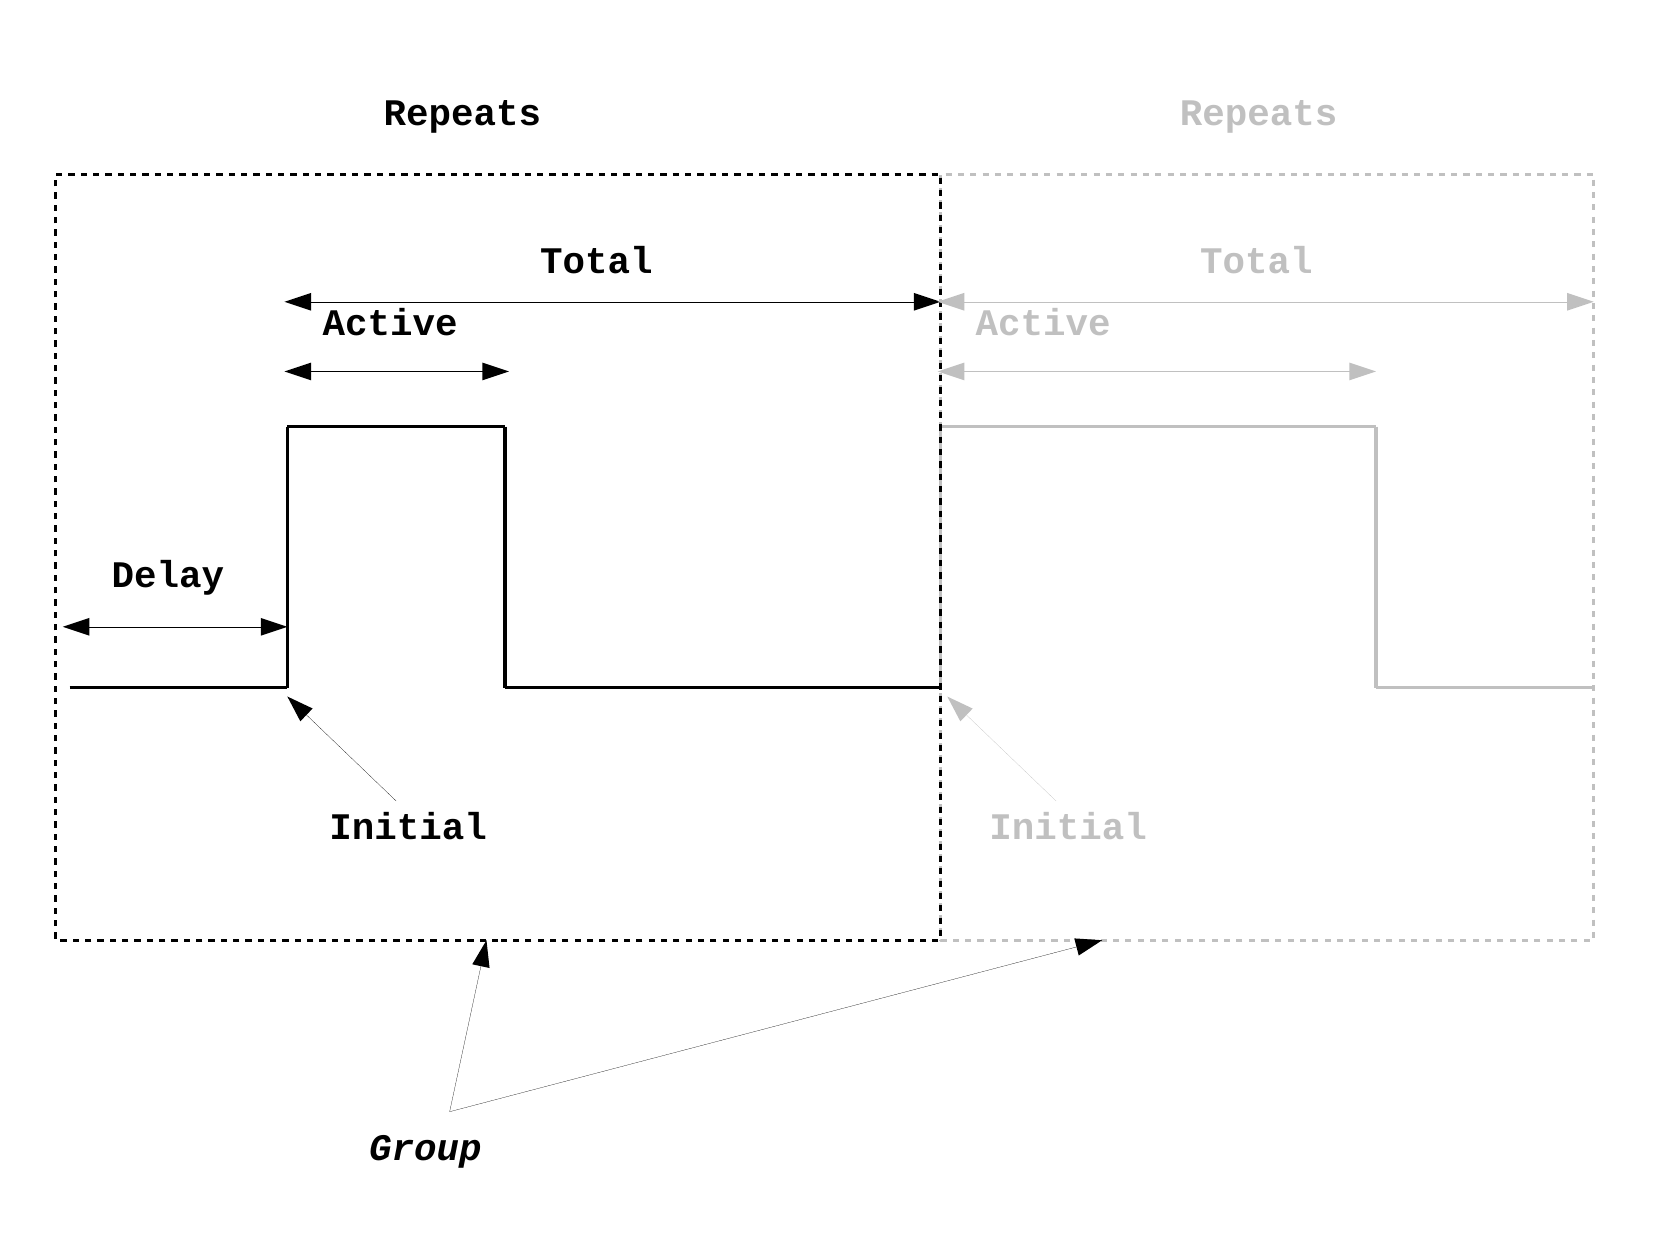

Repeats
Repeats
Total
Total
Active
Active
Delay
Initial
Initial
Group